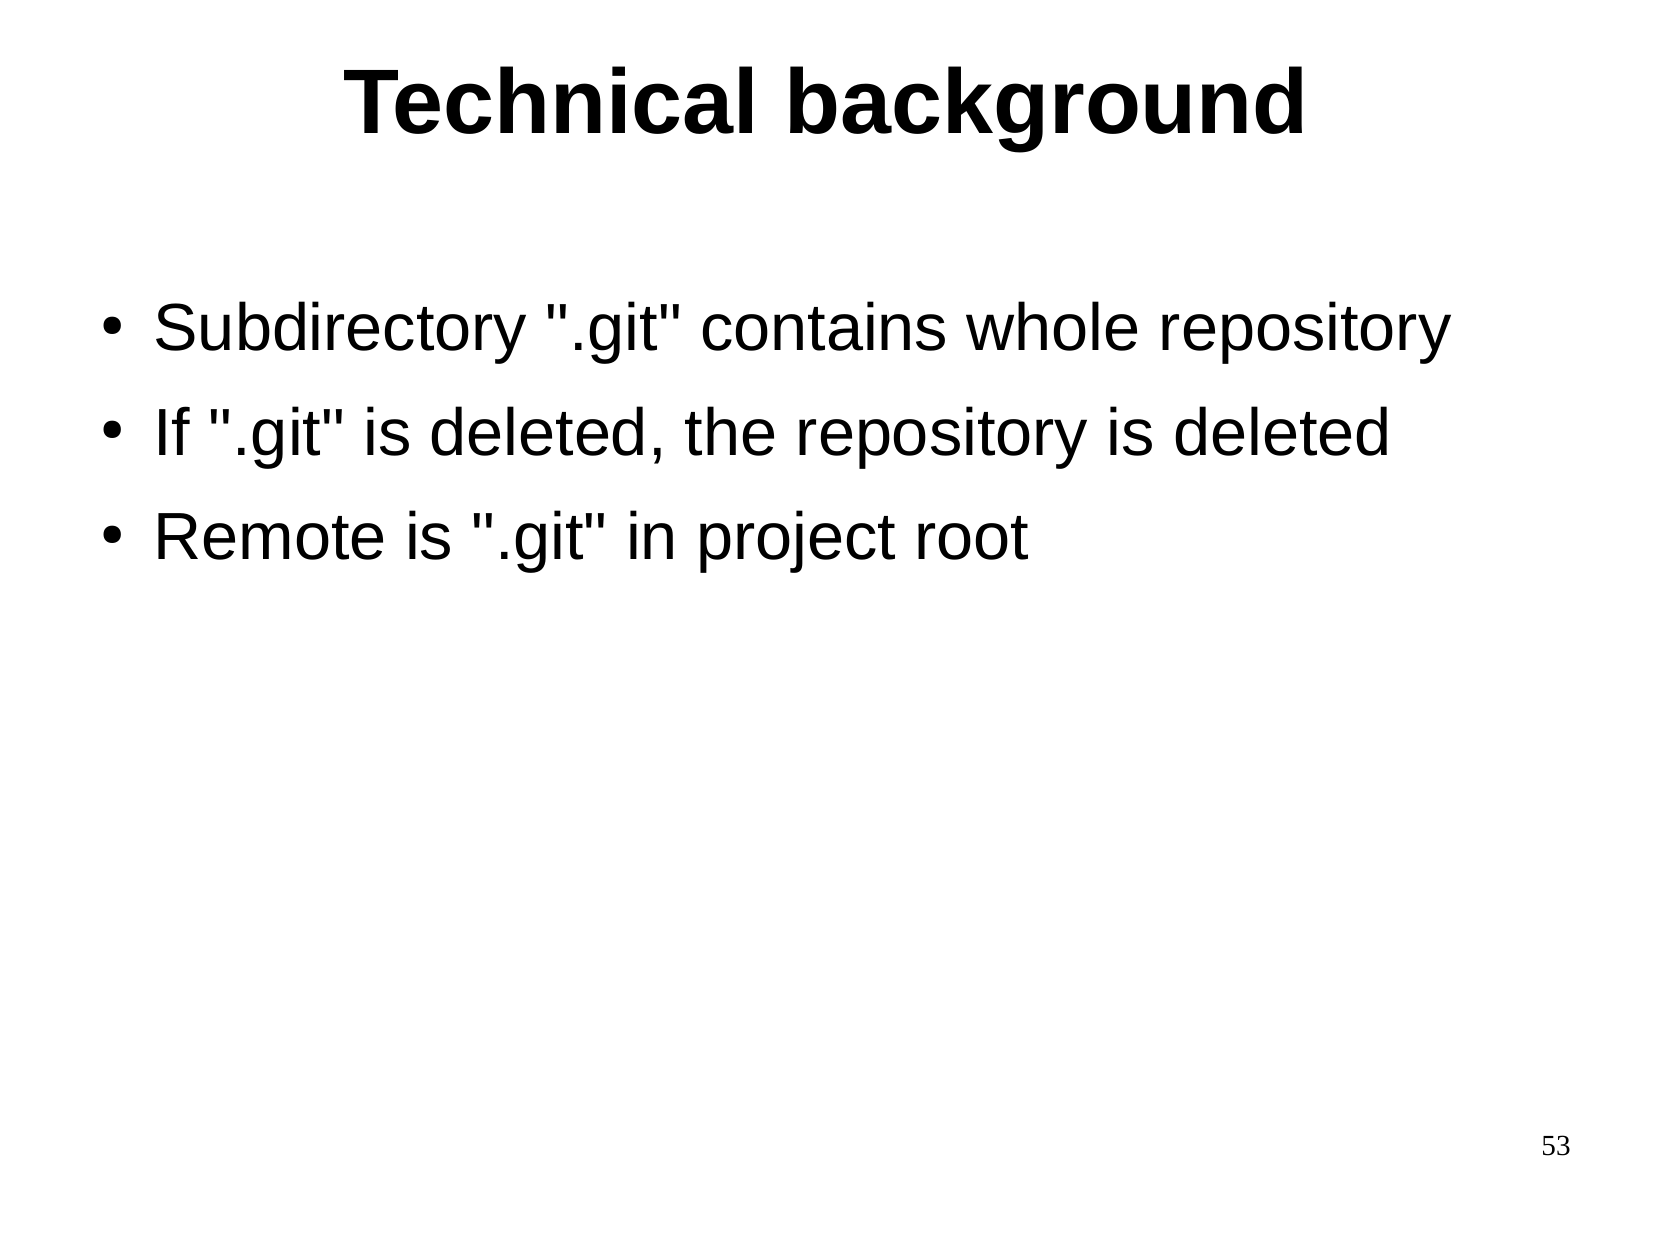

# Technical background
Subdirectory ".git" contains whole repository
If ".git" is deleted, the repository is deleted
Remote is ".git" in project root
53